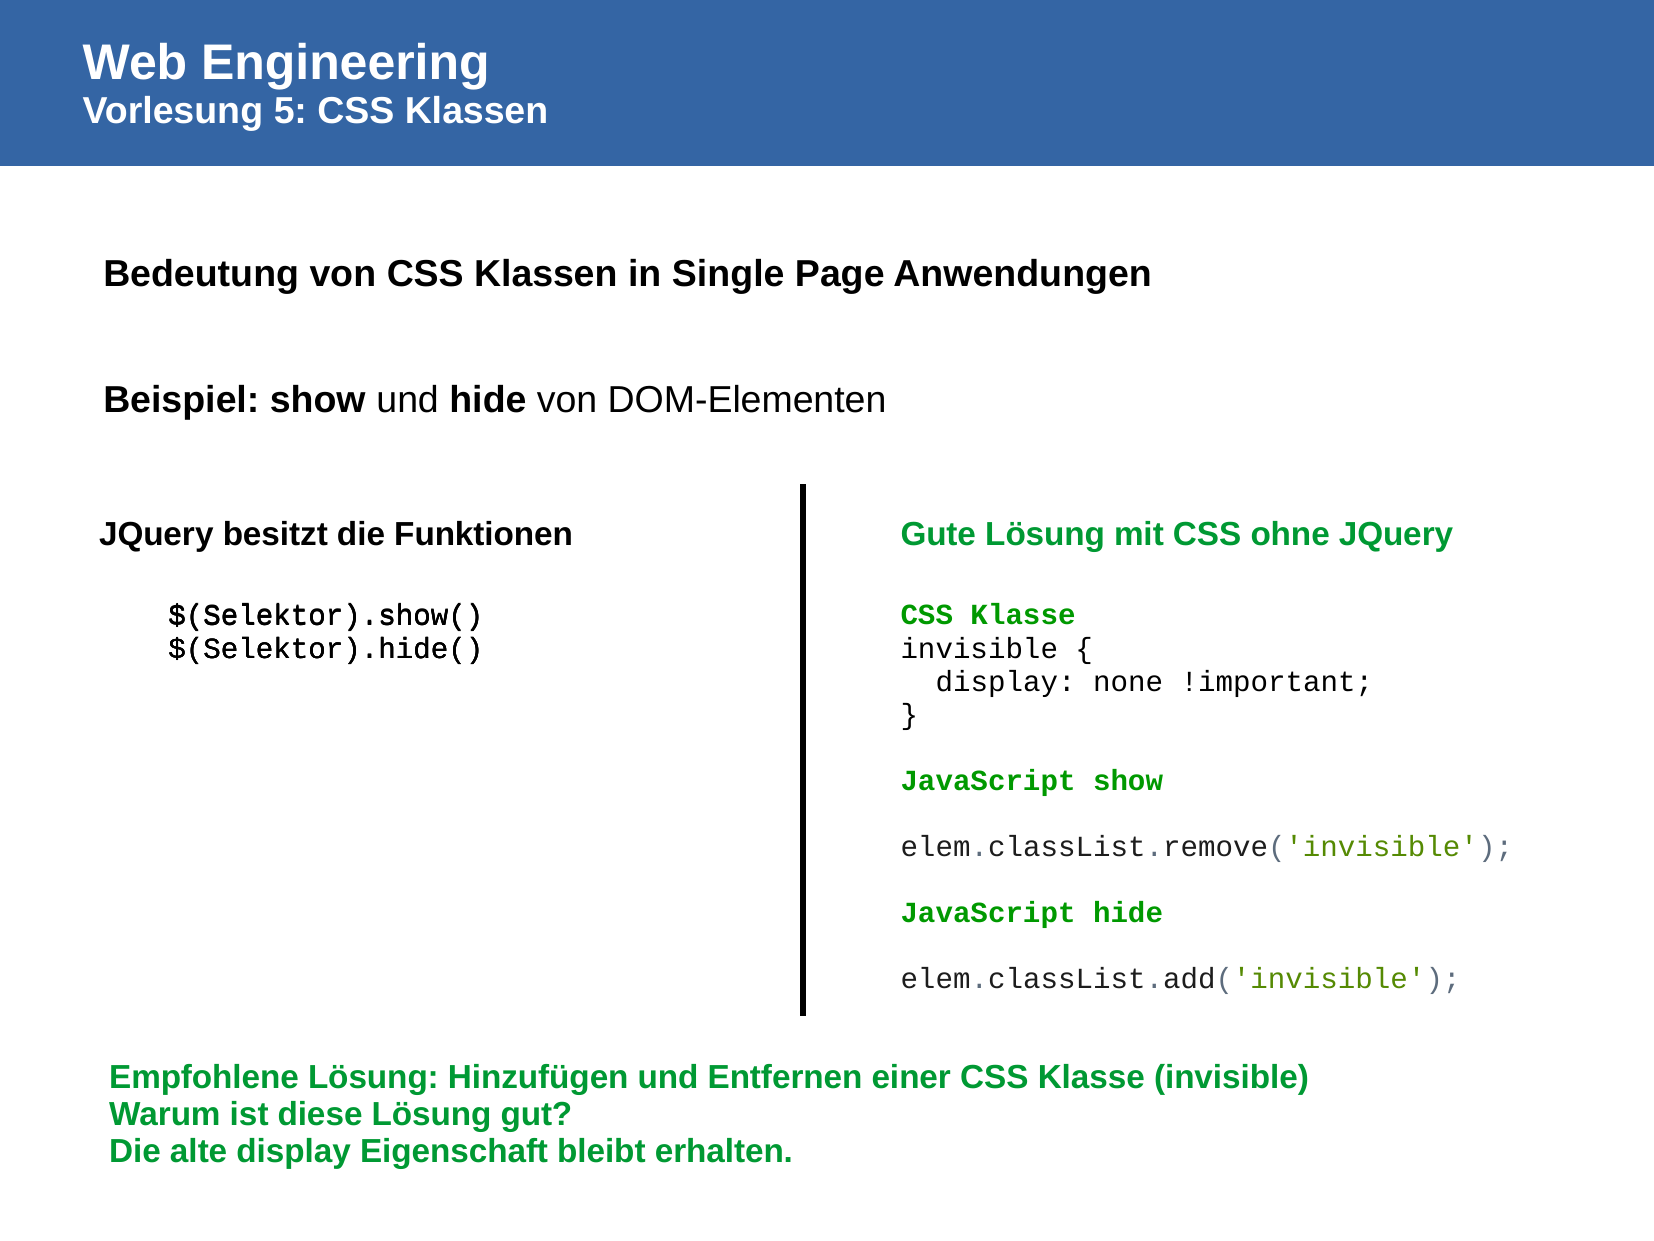

# Web Engineering Vorlesung 5: CSS Klassen
Bedeutung von CSS Klassen in Single Page Anwendungen
Beispiel: show und hide von DOM-Elementen
JQuery besitzt die Funktionen
Gute Lösung mit CSS ohne JQuery
$(Selektor).show()
$(Selektor).hide()
CSS Klasse
invisible {
 display: none !important;
}
JavaScript show
elem.classList.remove('invisible');
JavaScript hide
elem.classList.add('invisible');
$(Selektor).show()
$(Selektor).hide()
$(Selektor).show()
$(Selektor).hide()
Empfohlene Lösung: Hinzufügen und Entfernen einer CSS Klasse (invisible)
Warum ist diese Lösung gut?
Die alte display Eigenschaft bleibt erhalten.